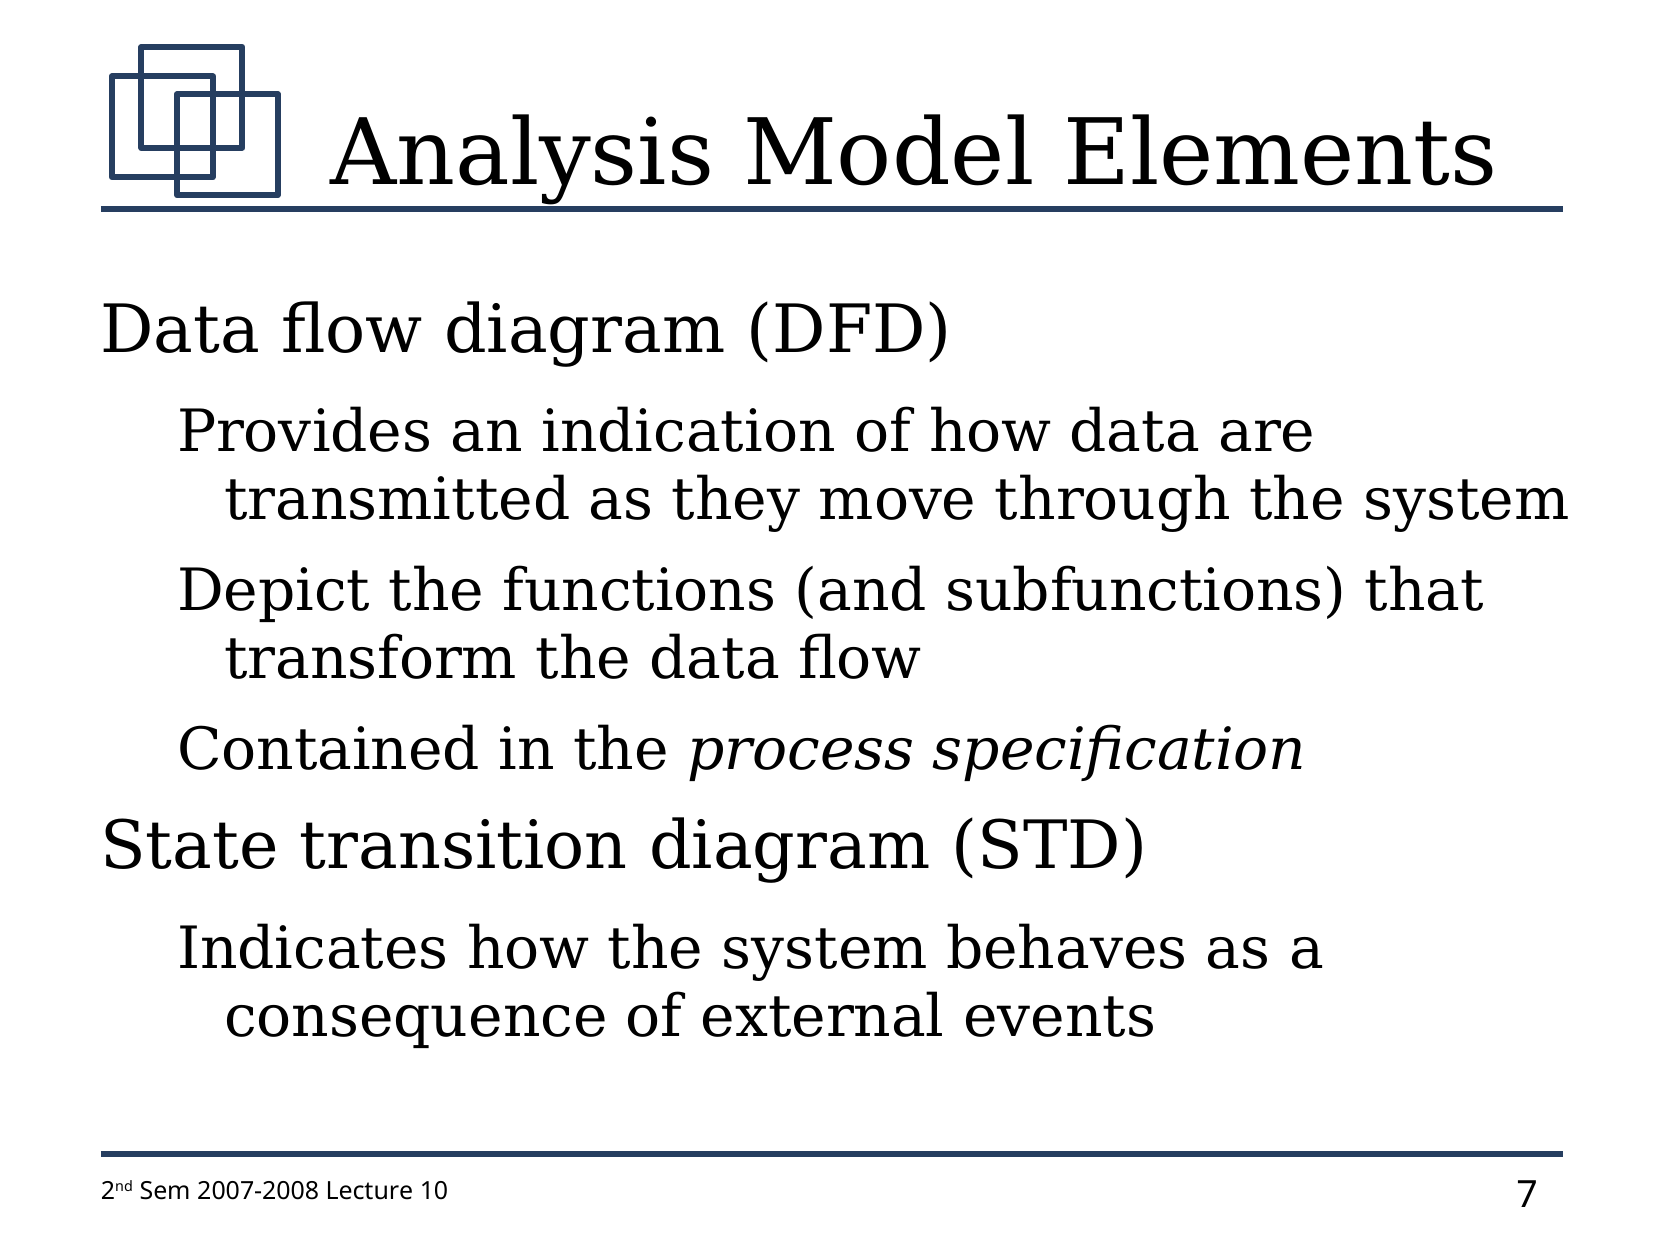

# Analysis Model Elements
Data flow diagram (DFD)
Provides an indication of how data are transmitted as they move through the system
Depict the functions (and subfunctions) that transform the data flow
Contained in the process specification
State transition diagram (STD)
Indicates how the system behaves as a consequence of external events